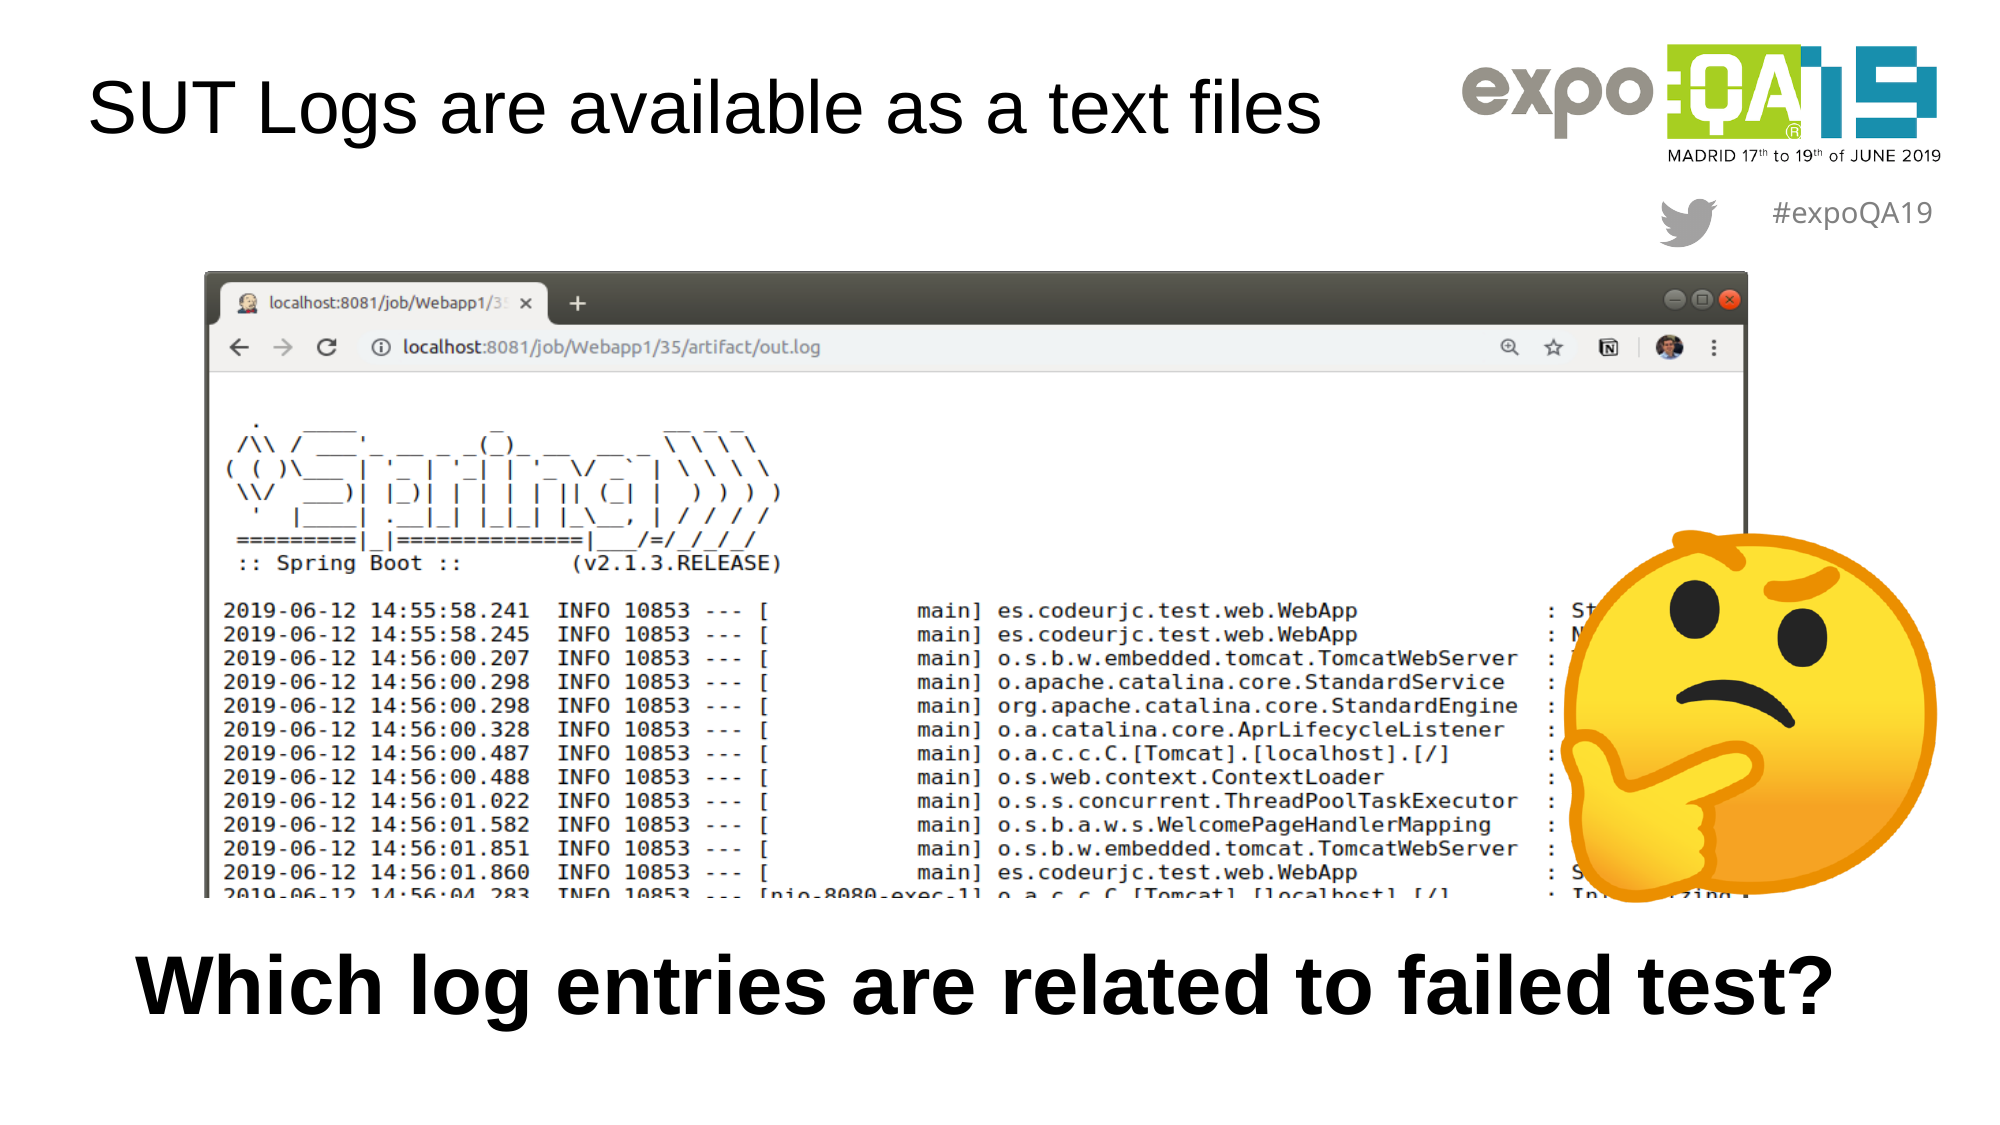

# SUT Logs are available as a text files
Which log entries are related to failed test?